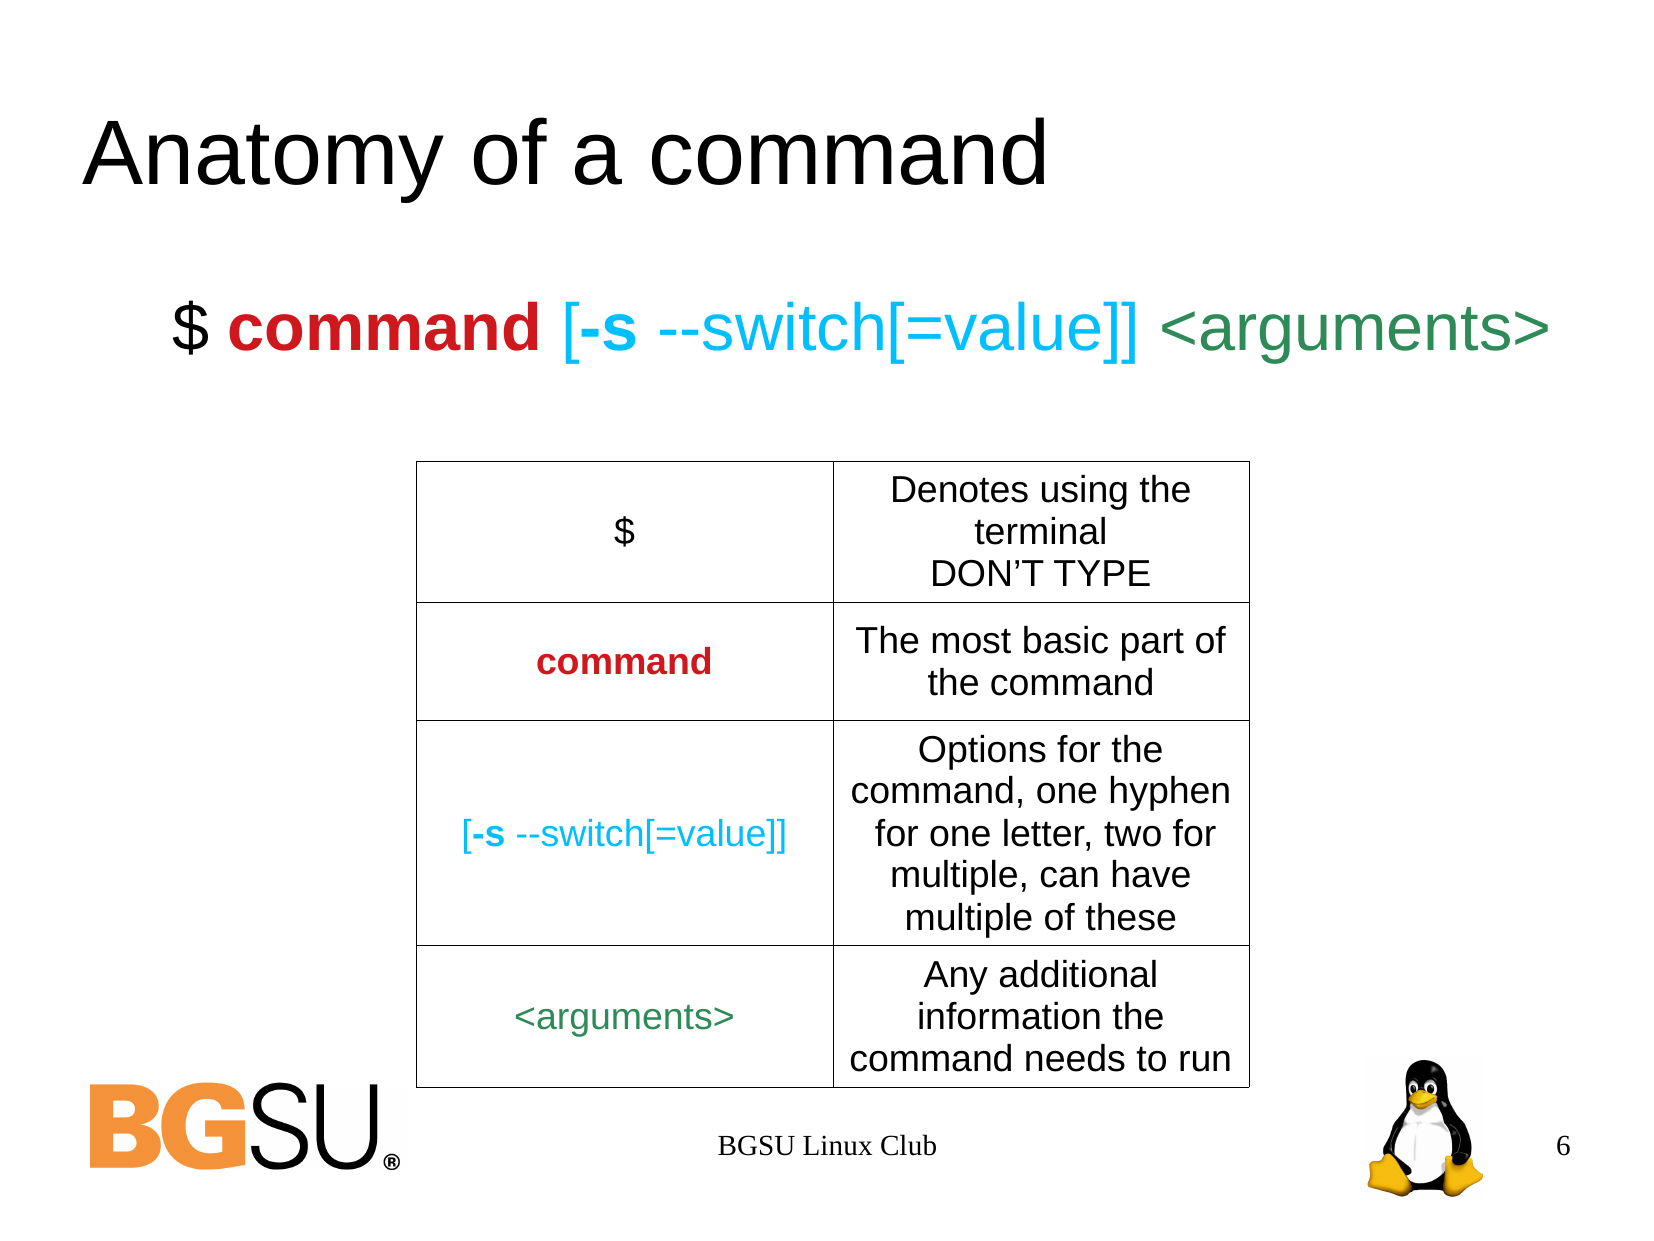

# Anatomy of a command
$ command [-s --switch[=value]] <arguments>
| $ | Denotes using the terminal DON’T TYPE |
| --- | --- |
| command | The most basic part of the command |
| [-s --switch[=value]] | Options for the command, one hyphen for one letter, two for multiple, can have multiple of these |
| <arguments> | Any additional information the command needs to run |
BGSU Linux Club
6